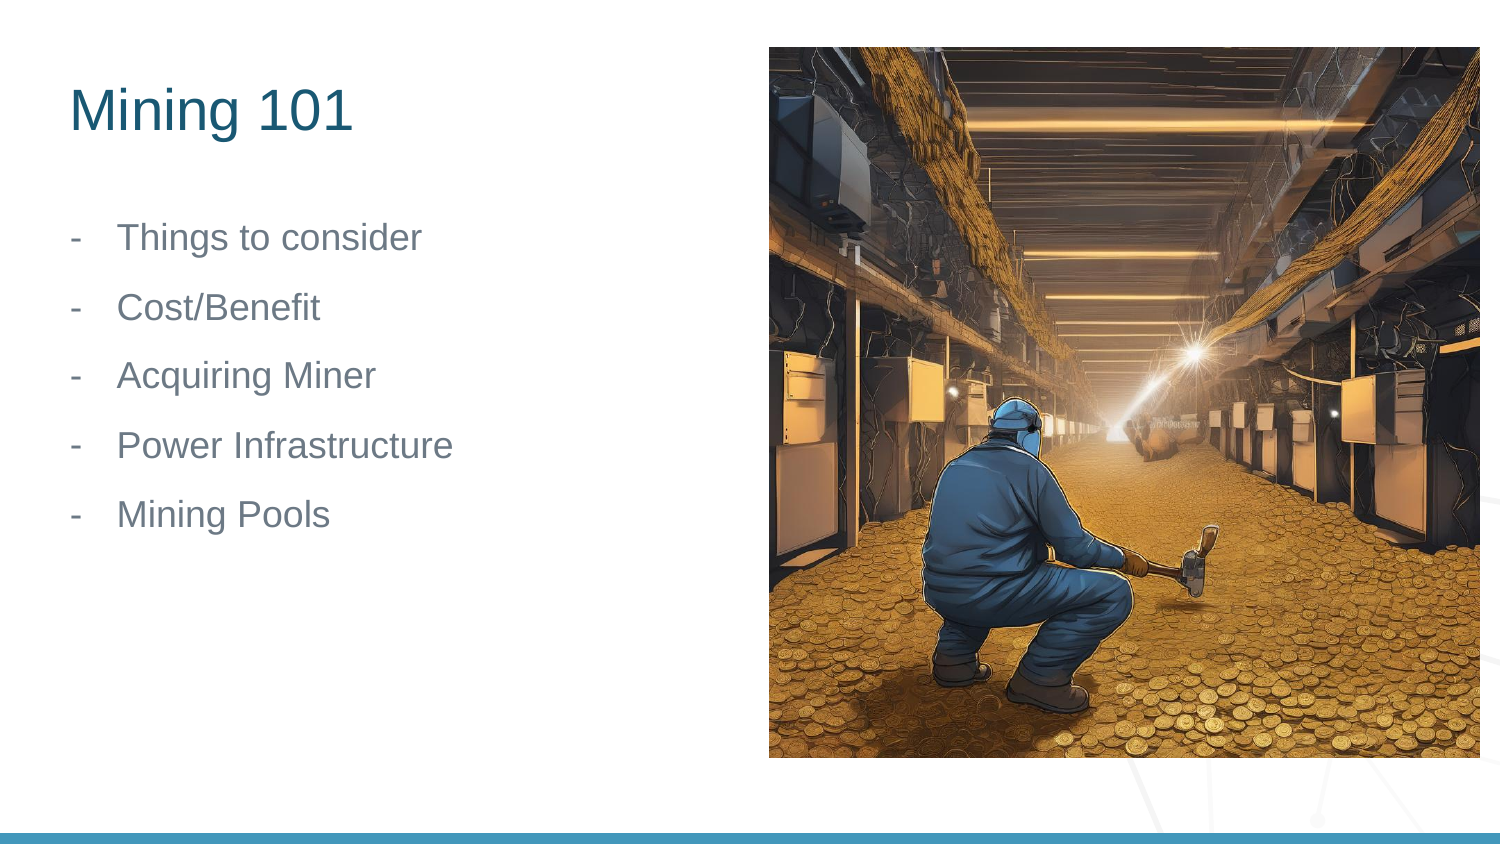

# Mining 101
Things to consider
Cost/Benefit
Acquiring Miner
Power Infrastructure
Mining Pools